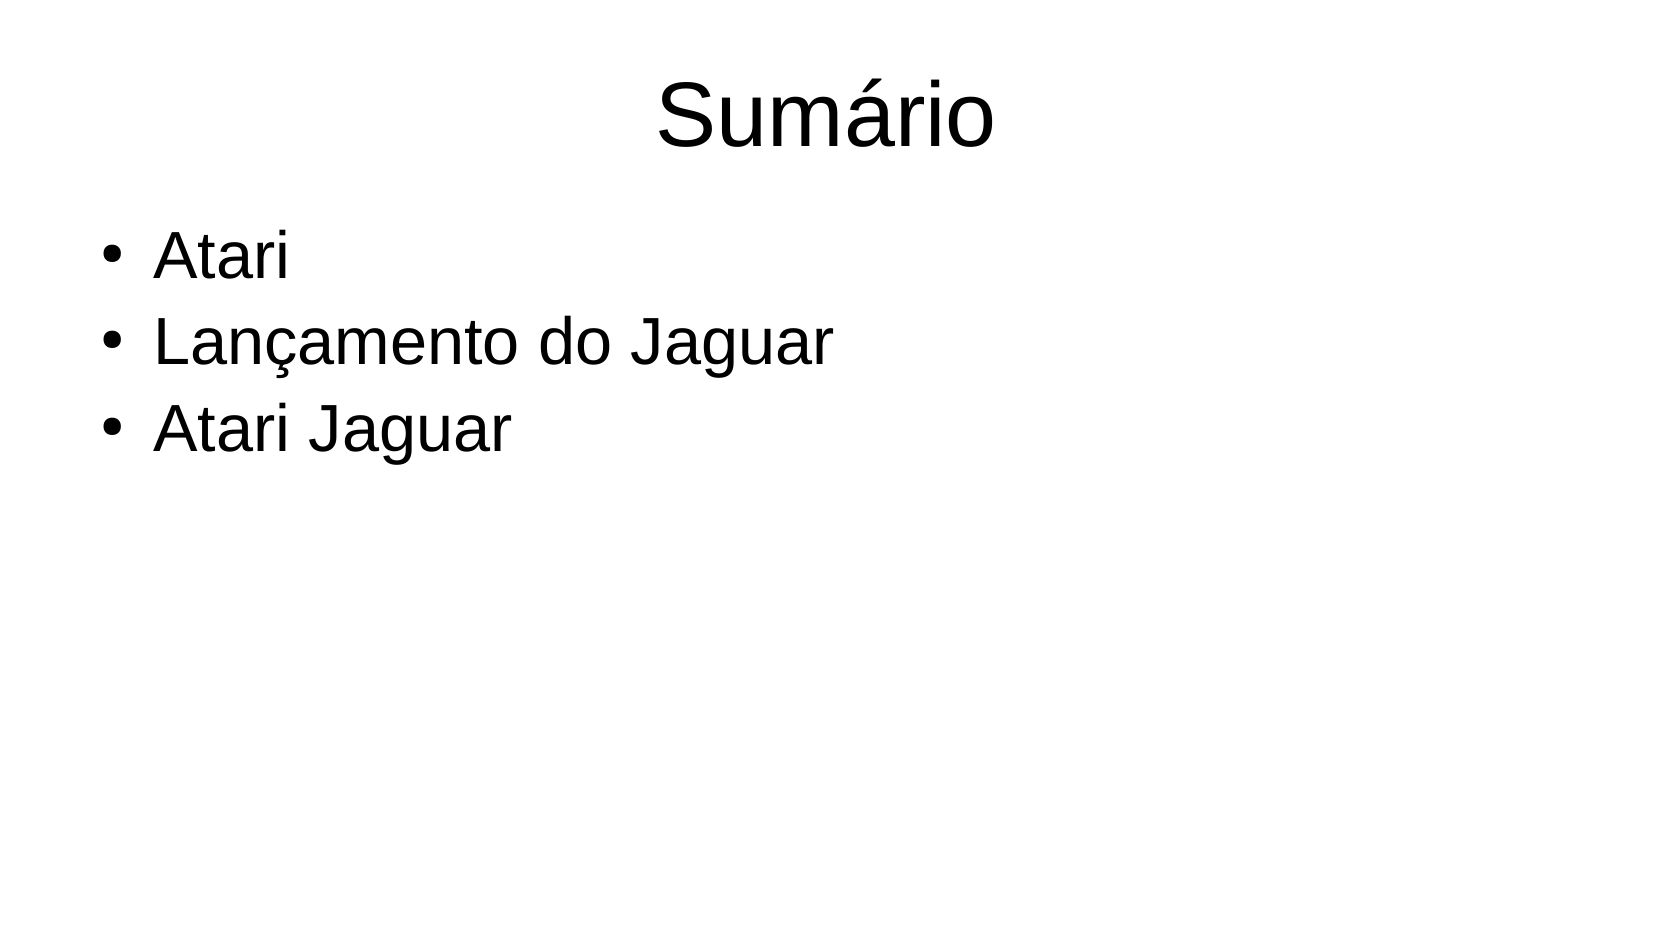

# Sumário
Atari
Lançamento do Jaguar
Atari Jaguar